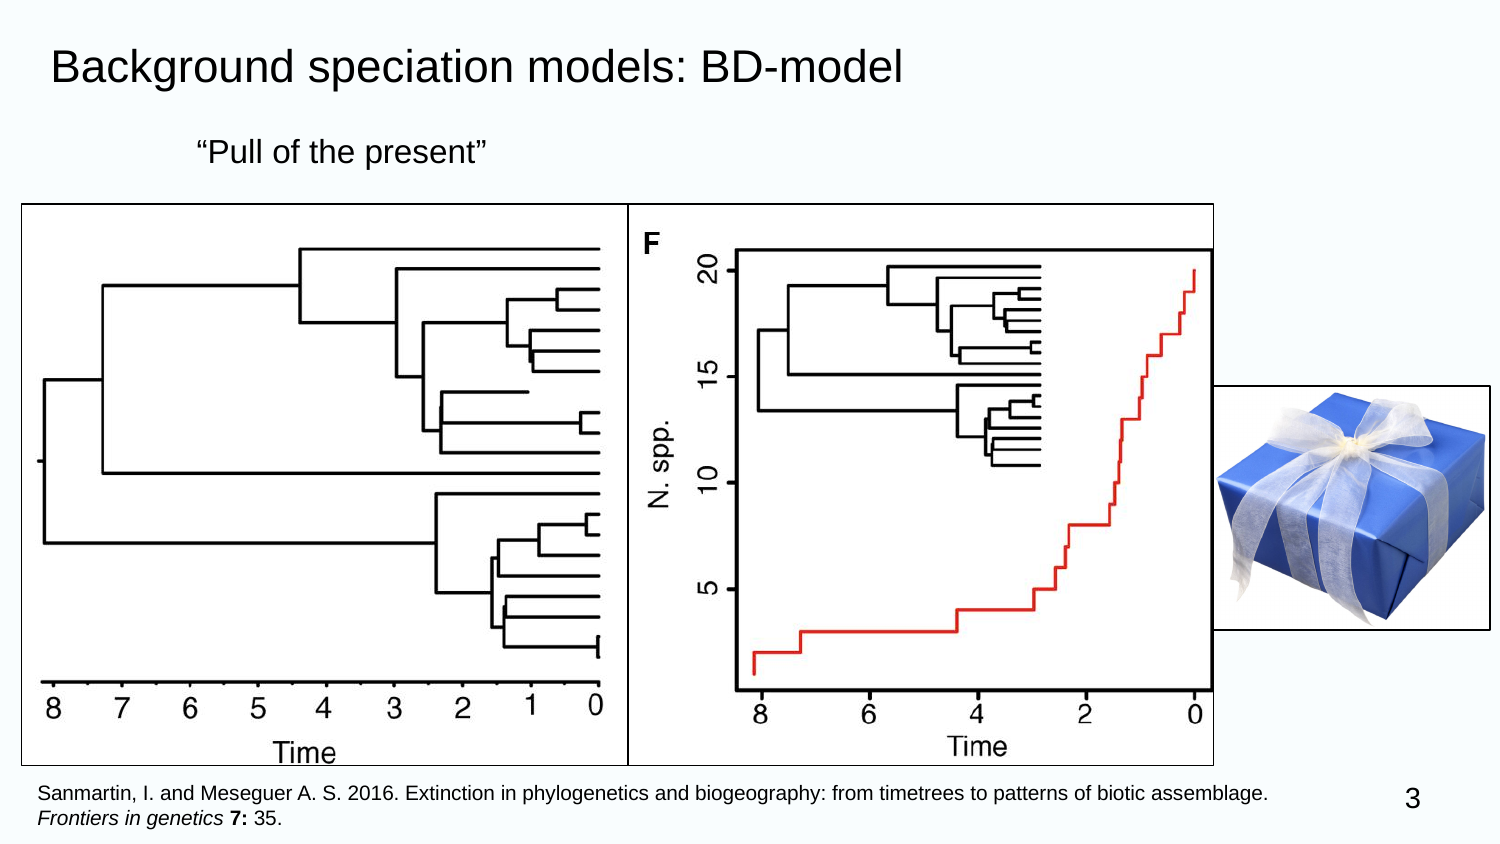

# Background speciation models: BD-model
“Pull of the present”
Sanmartin, I. and Meseguer A. S. 2016. Extinction in phylogenetics and biogeography: from timetrees to patterns of biotic assemblage. Frontiers in genetics 7: 35.